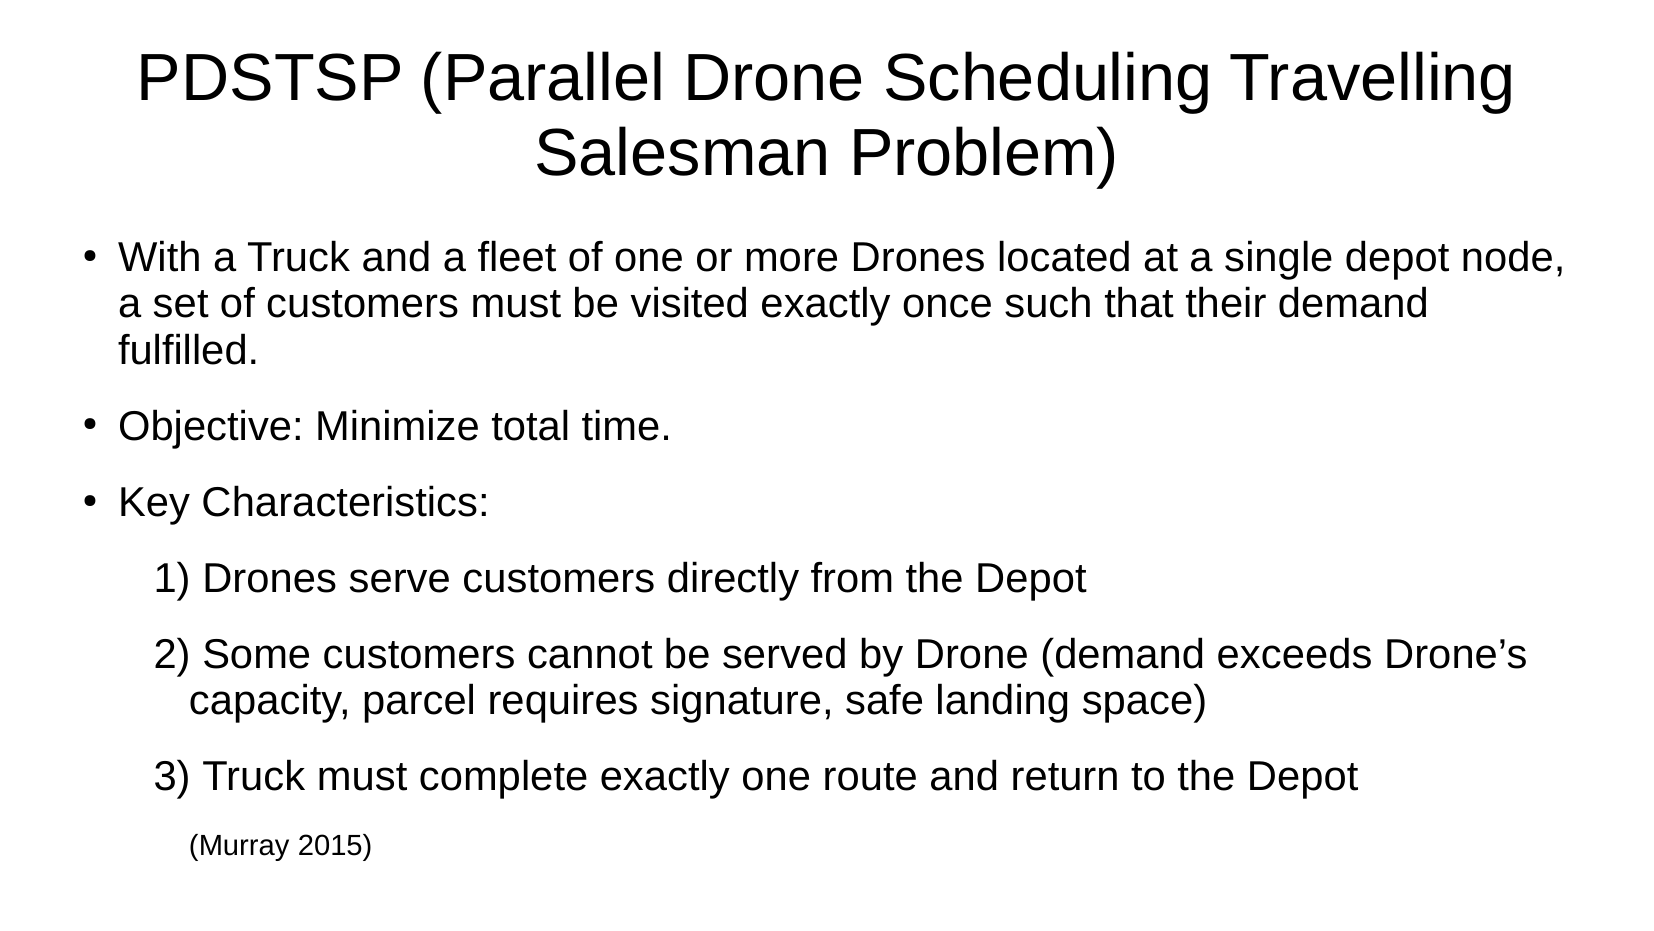

# PDSTSP (Parallel Drone Scheduling Travelling Salesman Problem)
With a Truck and a fleet of one or more Drones located at a single depot node, a set of customers must be visited exactly once such that their demand fulfilled.
Objective: Minimize total time.
Key Characteristics:
 Drones serve customers directly from the Depot
 Some customers cannot be served by Drone (demand exceeds Drone’s capacity, parcel requires signature, safe landing space)
 Truck must complete exactly one route and return to the Depot
(Murray 2015)